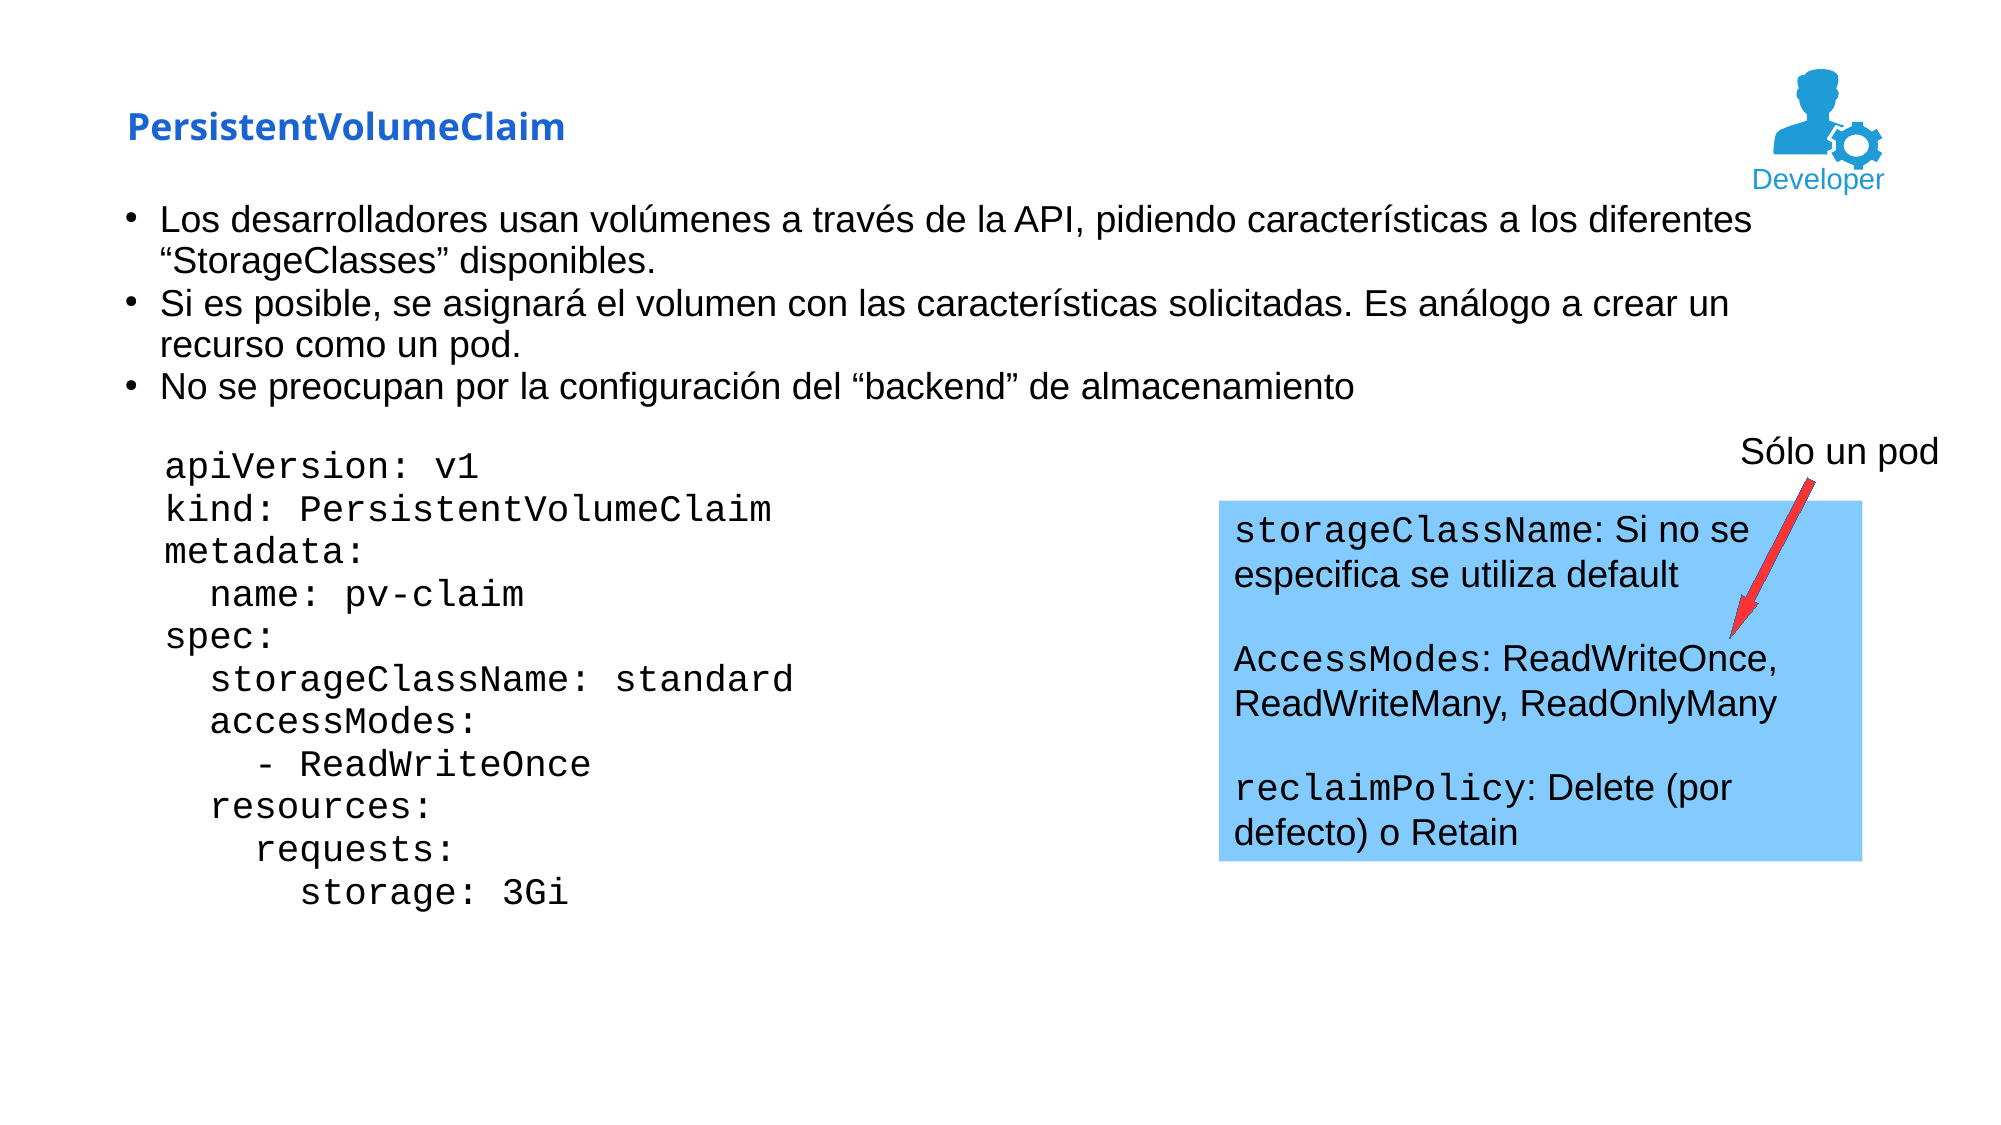

Developer
PersistentVolumeClaim
Los desarrolladores usan volúmenes a través de la API, pidiendo características a los diferentes “StorageClasses” disponibles.
Si es posible, se asignará el volumen con las características solicitadas. Es análogo a crear un recurso como un pod.
No se preocupan por la configuración del “backend” de almacenamiento
Sólo un pod
apiVersion: v1
kind: PersistentVolumeClaim
metadata:
 name: pv-claim
spec:
 storageClassName: standard
 accessModes:
 - ReadWriteOnce
 resources:
 requests:
 storage: 3Gi
storageClassName: Si no se especifica se utiliza default
AccessModes: ReadWriteOnce, ReadWriteMany, ReadOnlyMany
reclaimPolicy: Delete (por defecto) o Retain